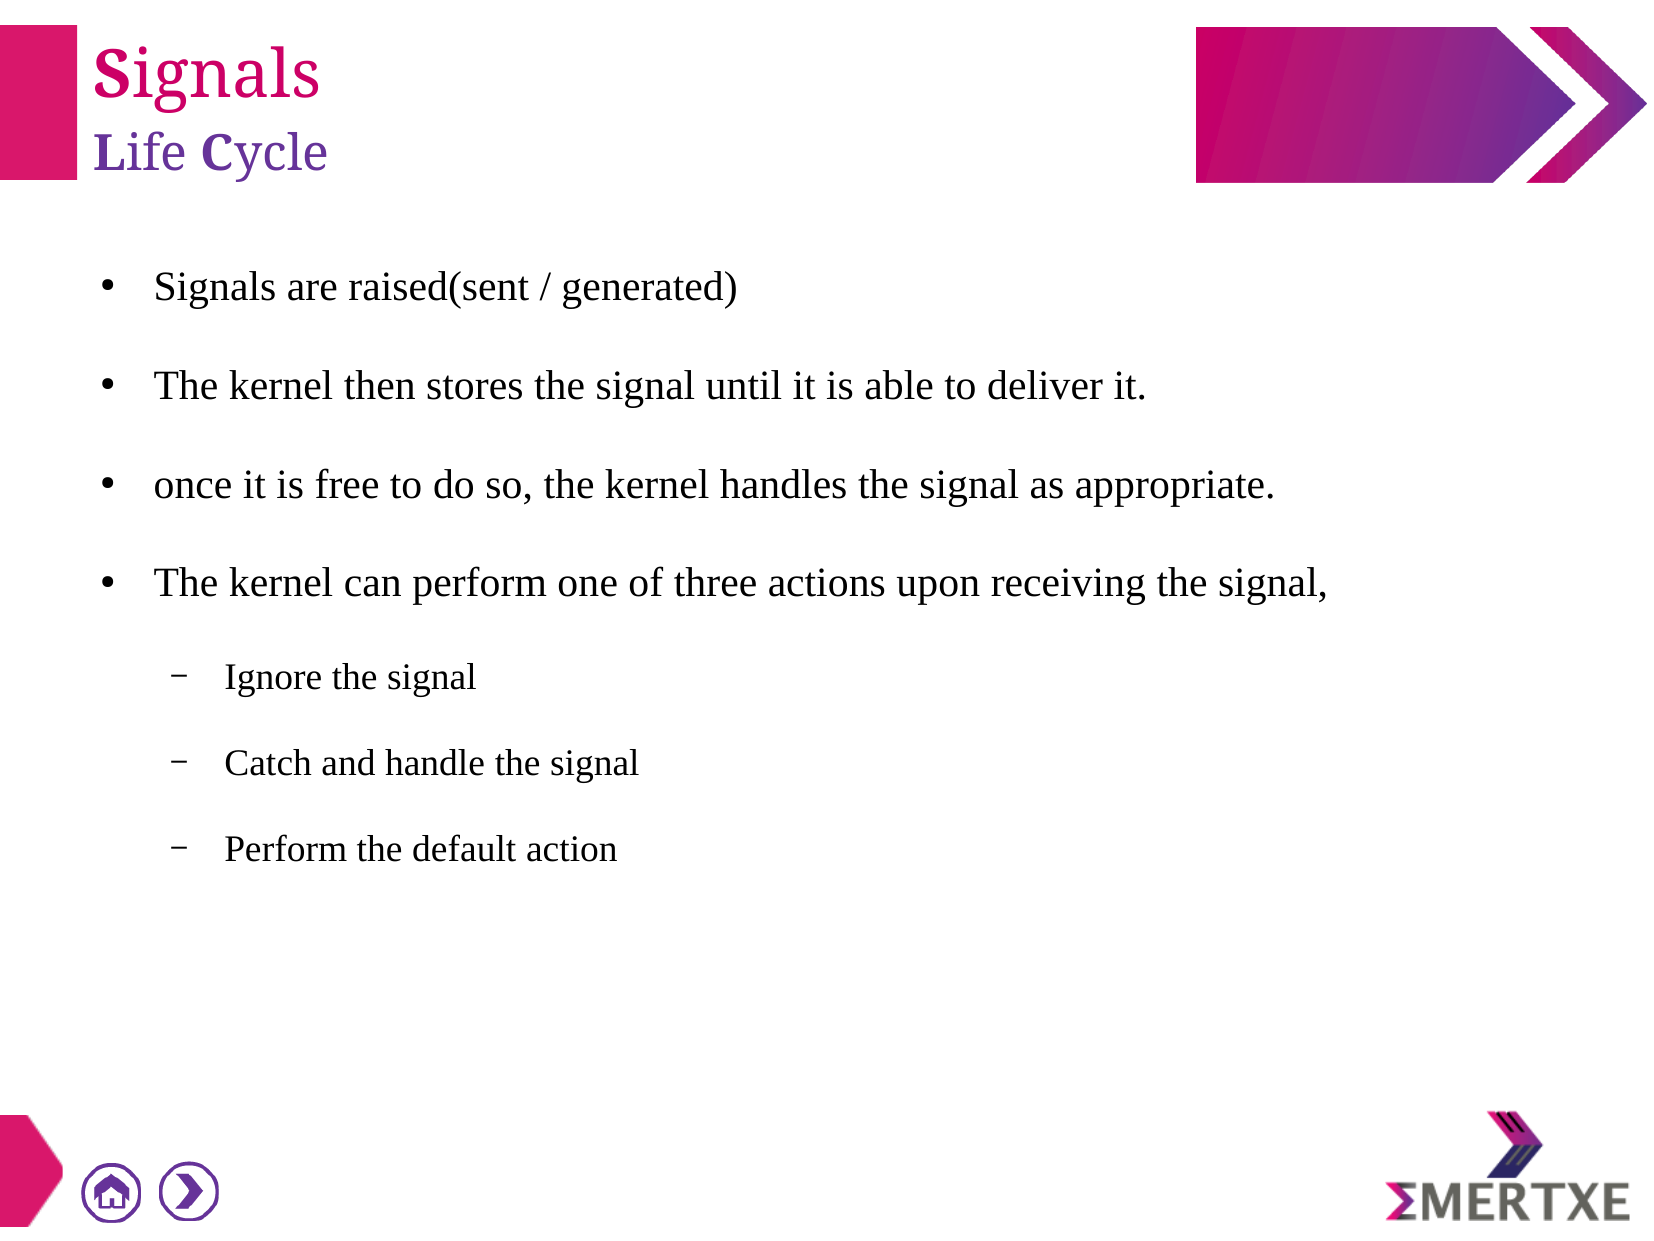

# Signals Life Cycle
Signals are raised(sent / generated)
The kernel then stores the signal until it is able to deliver it.
once it is free to do so, the kernel handles the signal as appropriate.
The kernel can perform one of three actions upon receiving the signal,
Ignore the signal
Catch and handle the signal
Perform the default action